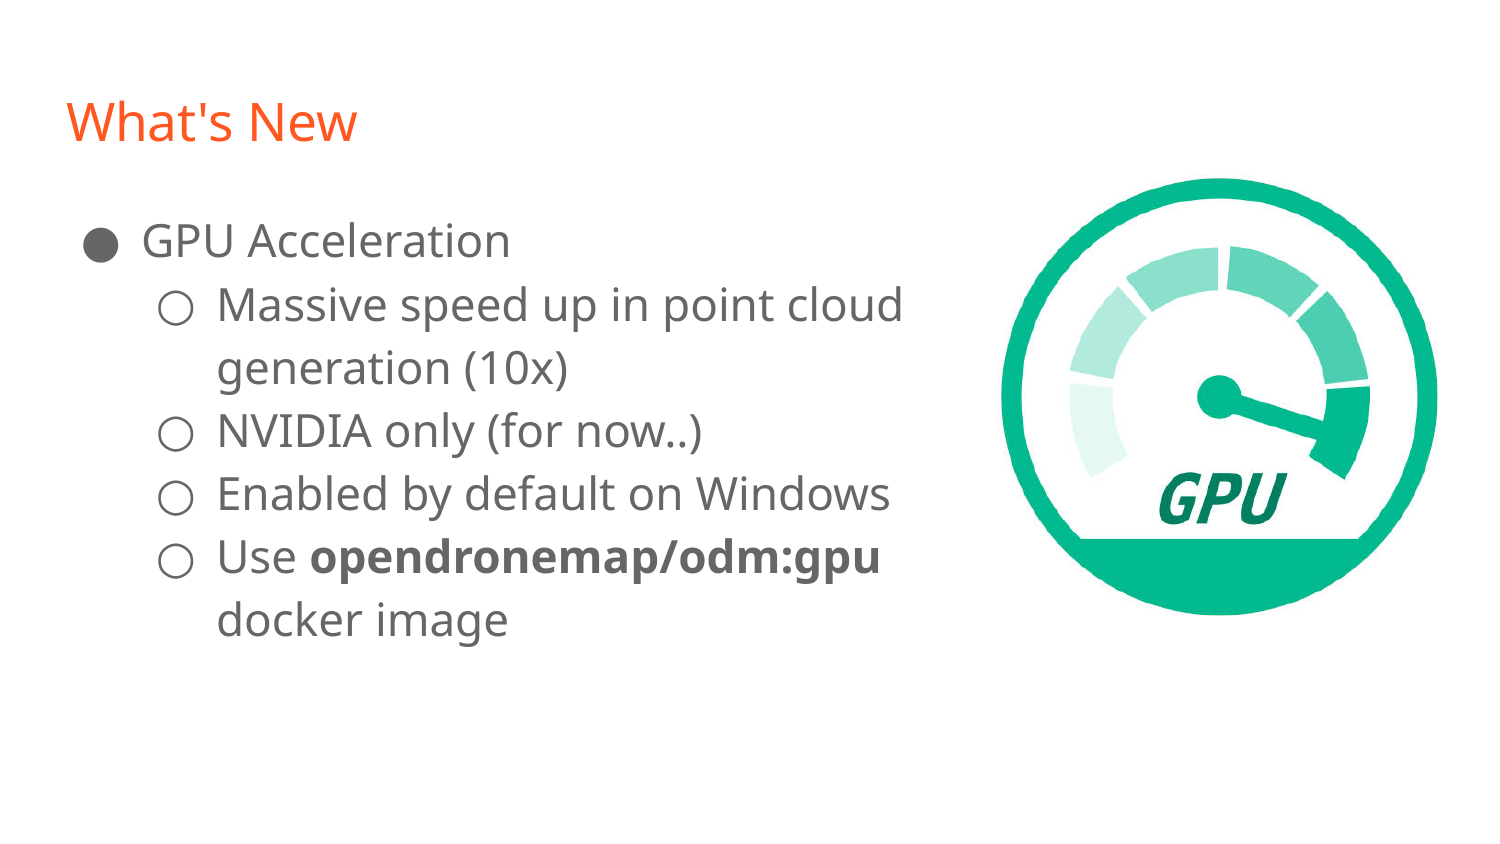

# What's New
GPU Acceleration
Massive speed up in point cloud generation (10x)
NVIDIA only (for now..)
Enabled by default on Windows
Use opendronemap/odm:gpu docker image